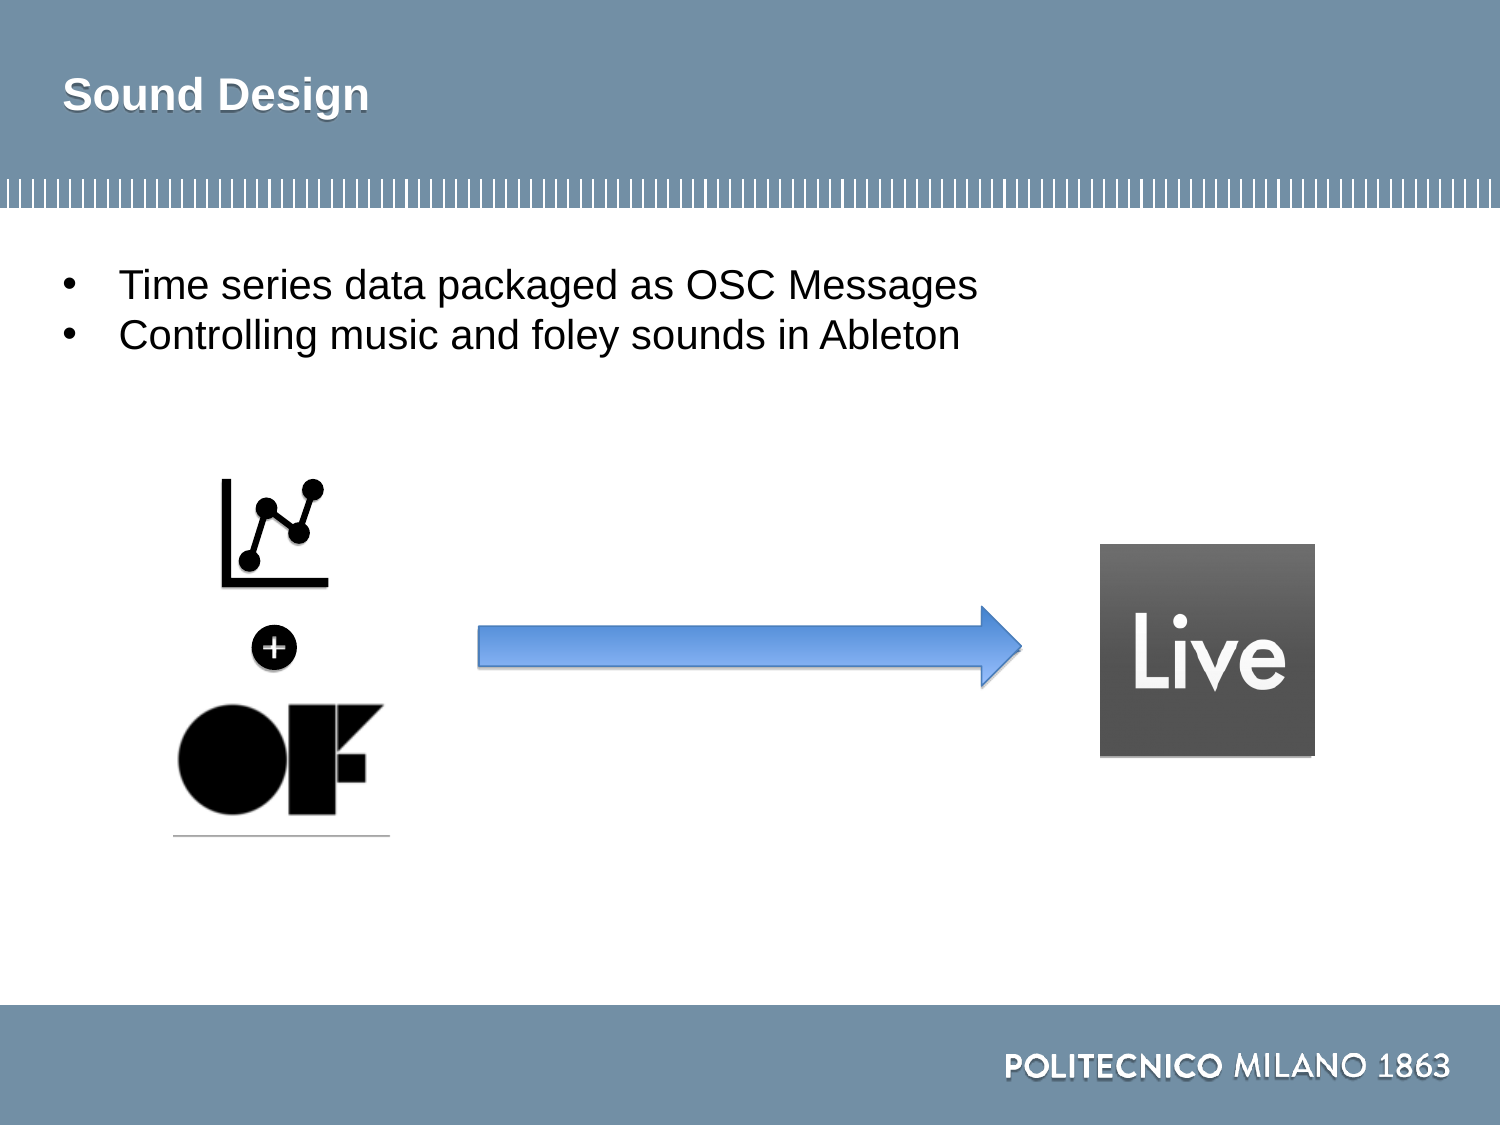

# Sound Design
Time series data packaged as OSC Messages
Controlling music and foley sounds in Ableton